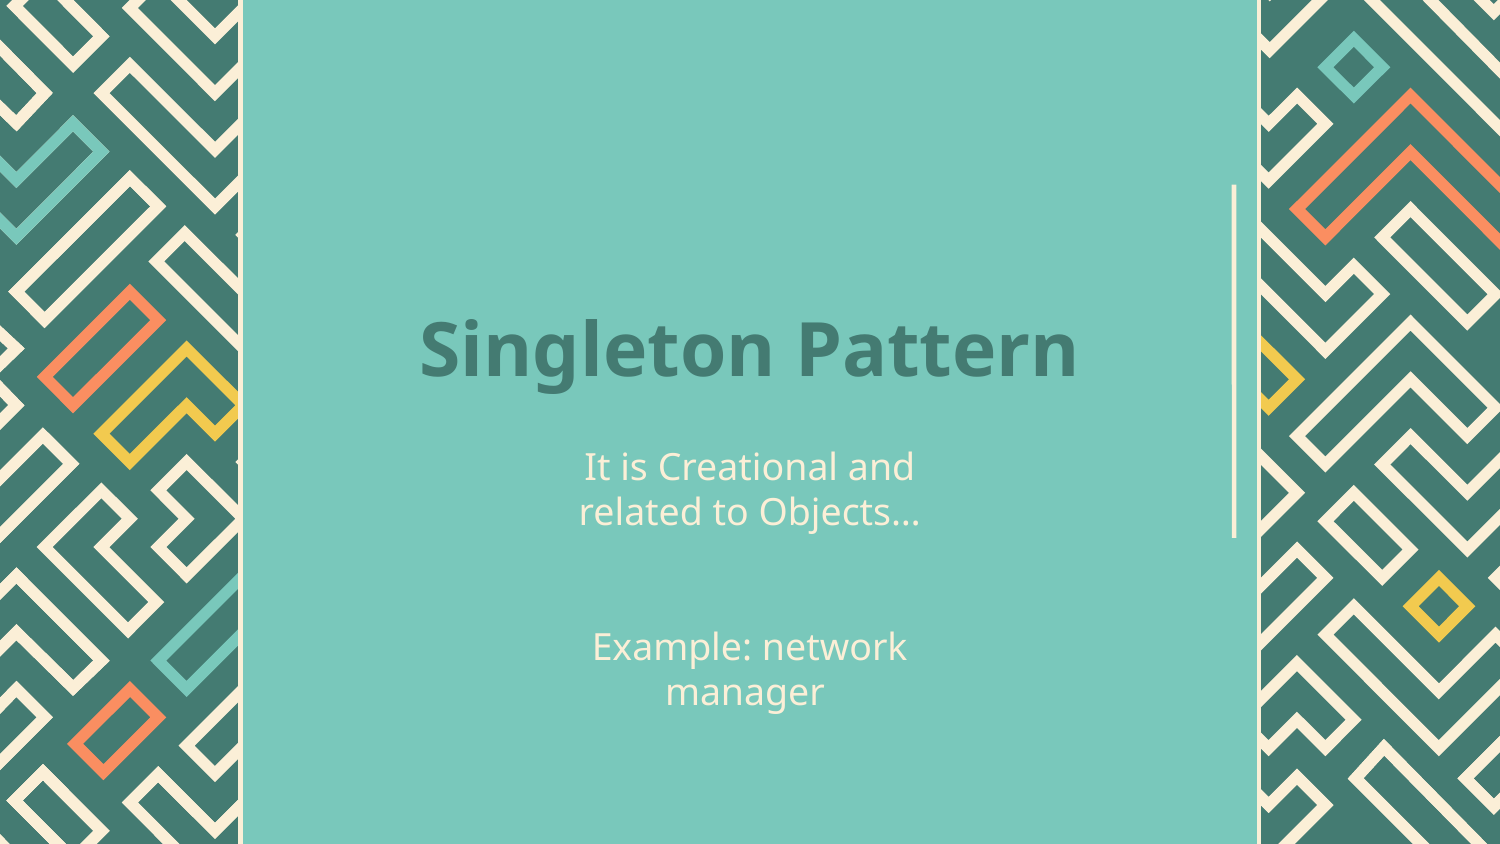

Singleton Pattern
# It is Creational and related to Objects… Example: network manager